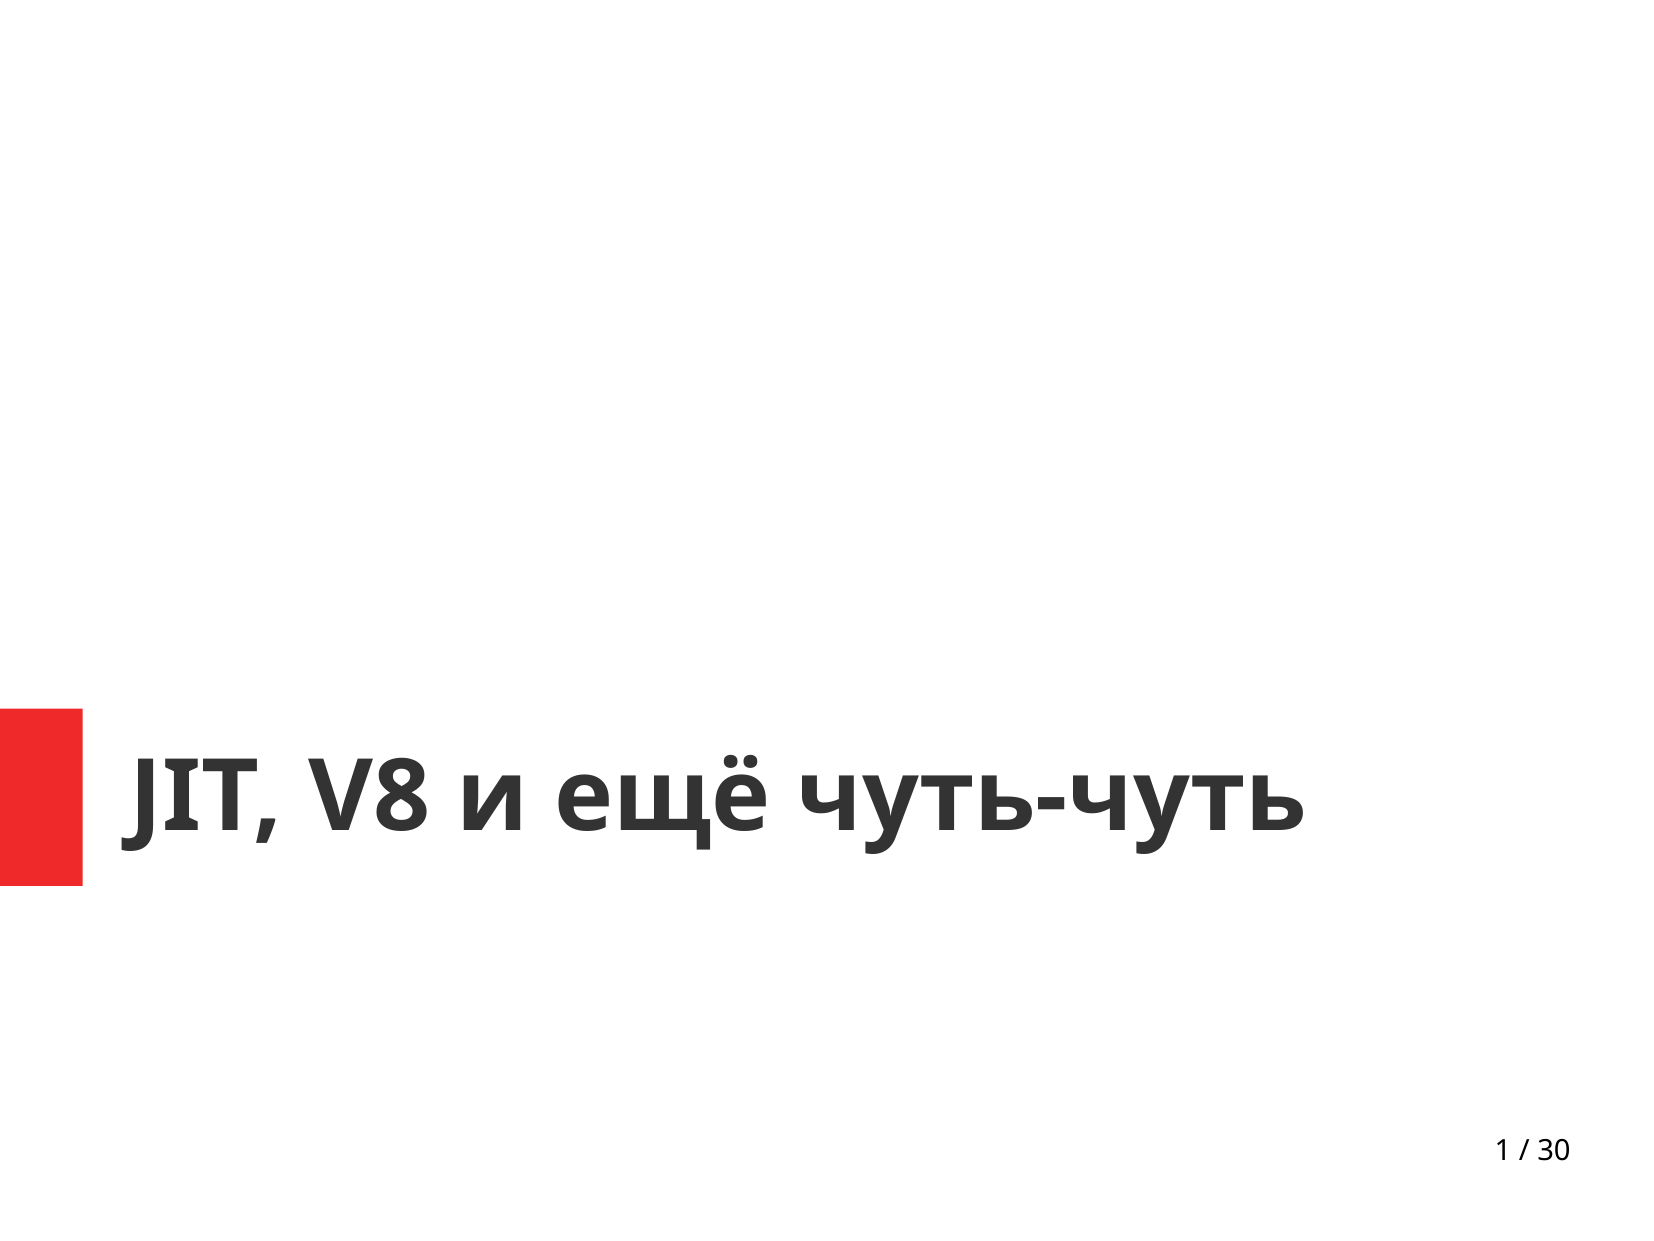

# JIT, V8 и ещё чуть-чуть
1